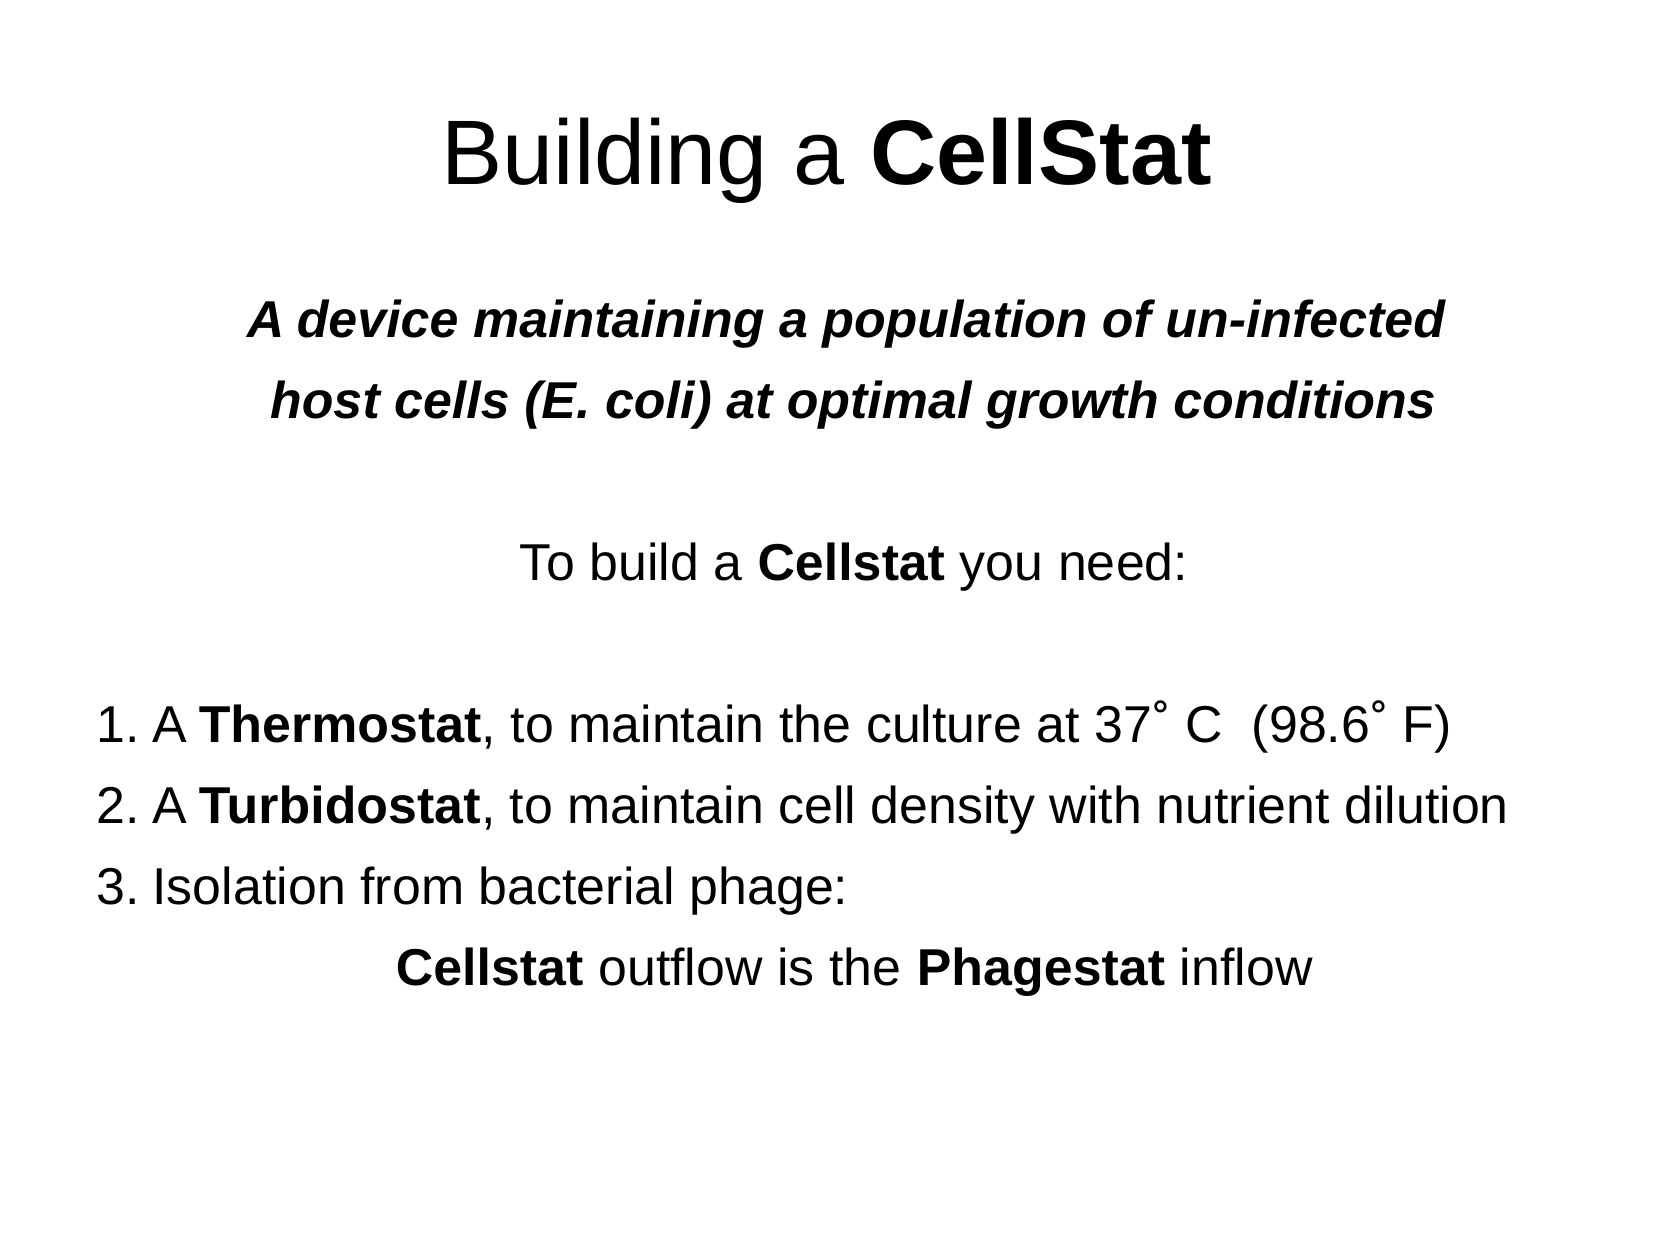

# Building a CellStat
A device maintaining a population of un-infected
host cells (E. coli) at optimal growth conditions
To build a Cellstat you need:
 A Thermostat, to maintain the culture at 37˚ C (98.6˚ F)
 A Turbidostat, to maintain cell density with nutrient dilution
 Isolation from bacterial phage:
Cellstat outflow is the Phagestat inflow